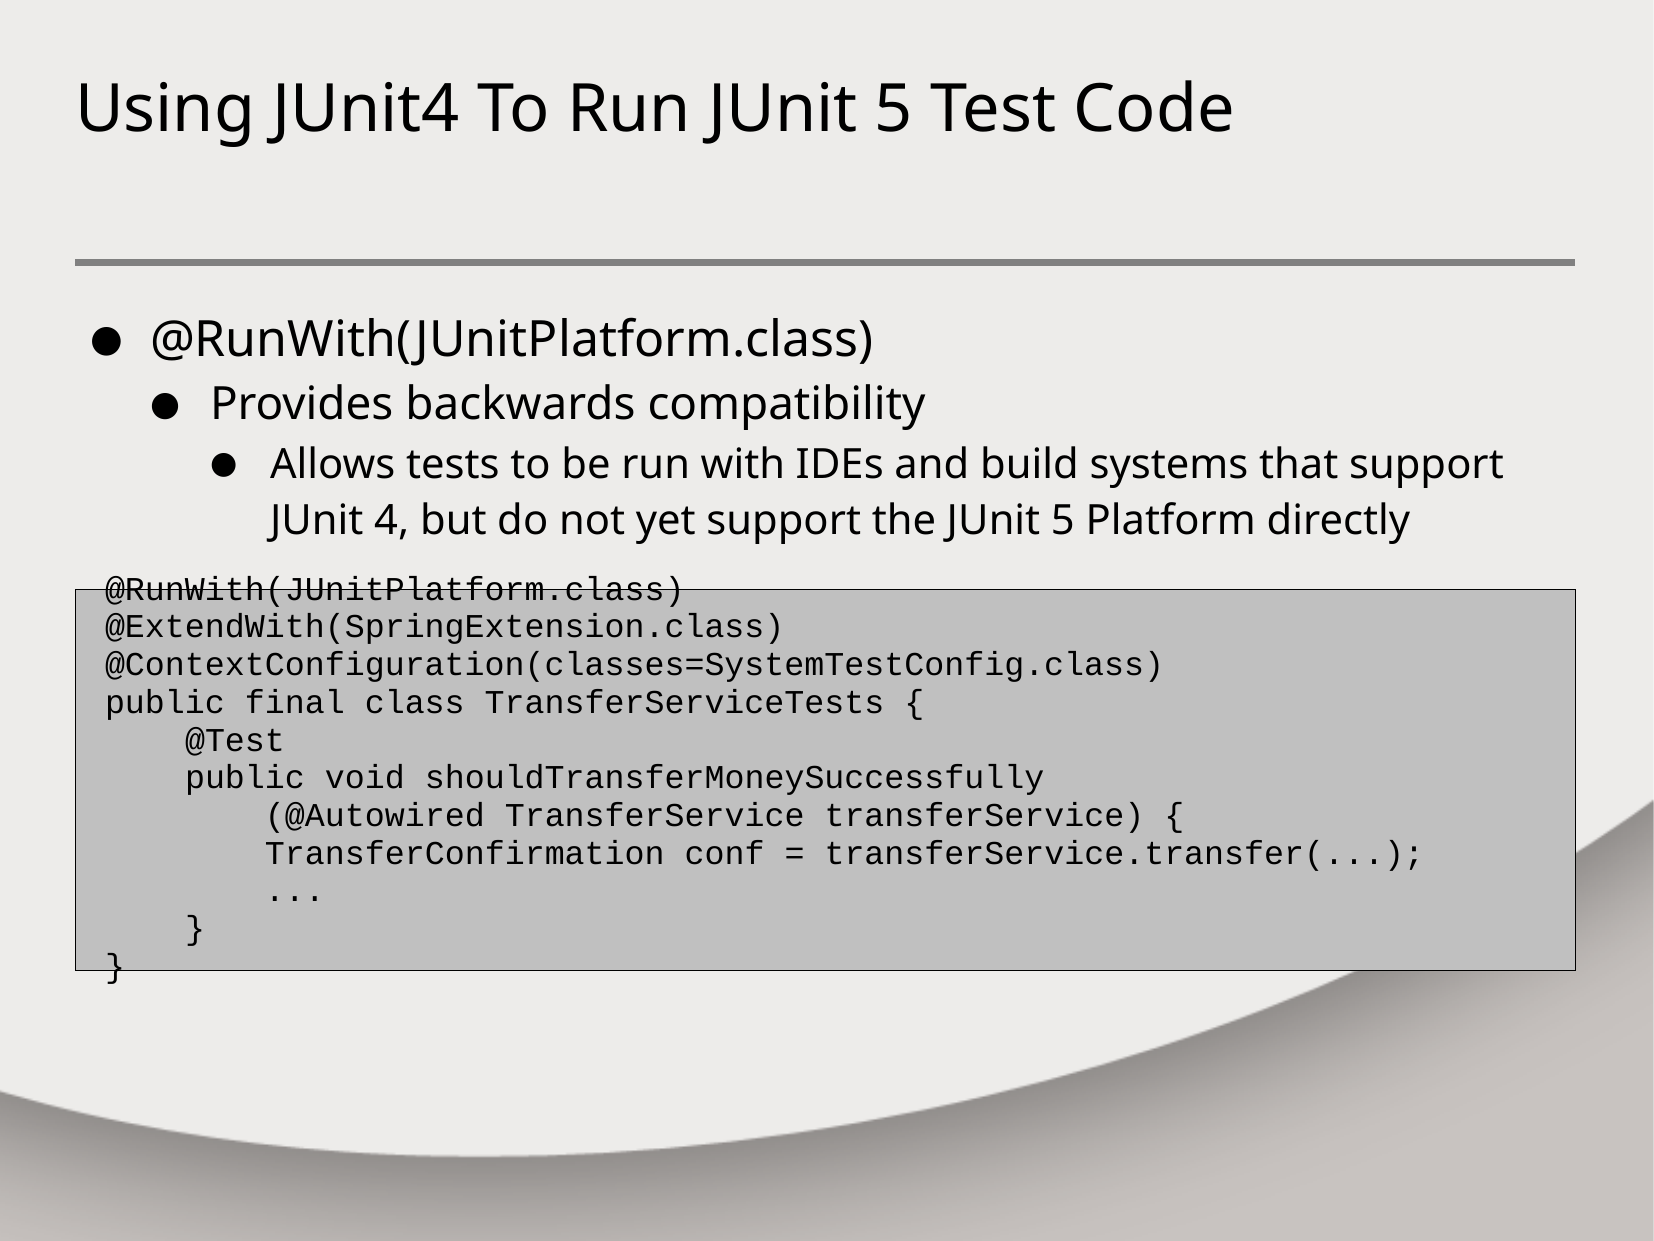

# Using JUnit4 To Run JUnit 5 Test Code
@RunWith(JUnitPlatform.class)
Provides backwards compatibility
Allows tests to be run with IDEs and build systems that support JUnit 4, but do not yet support the JUnit 5 Platform directly
@RunWith(JUnitPlatform.class)
@ExtendWith(SpringExtension.class)
@ContextConfiguration(classes=SystemTestConfig.class)
public final class TransferServiceTests {
 @Test
 public void shouldTransferMoneySuccessfully
 (@Autowired TransferService transferService) {
 TransferConfirmation conf = transferService.transfer(...);
 ...
 }
}